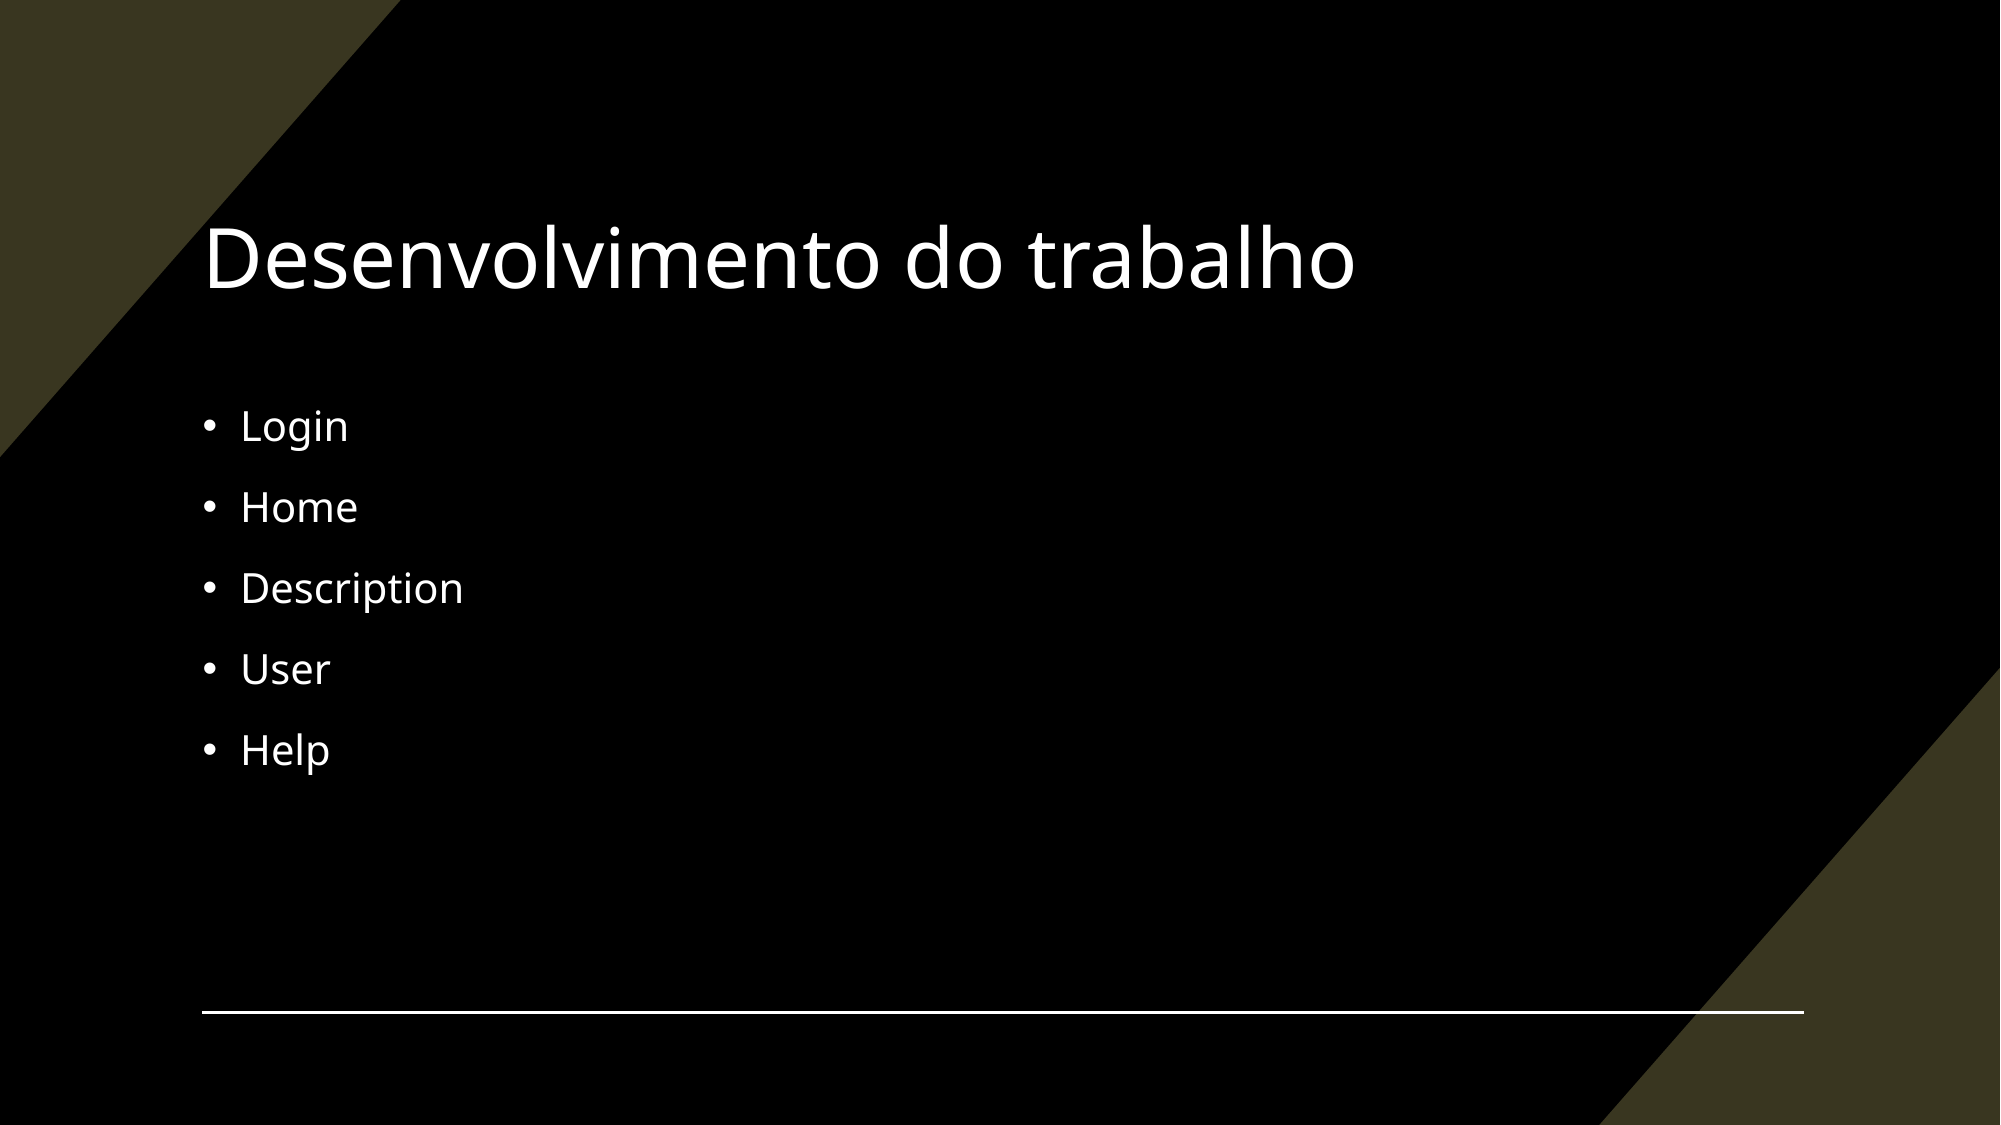

# Desenvolvimento do trabalho
Login
Home
Description
User
Help